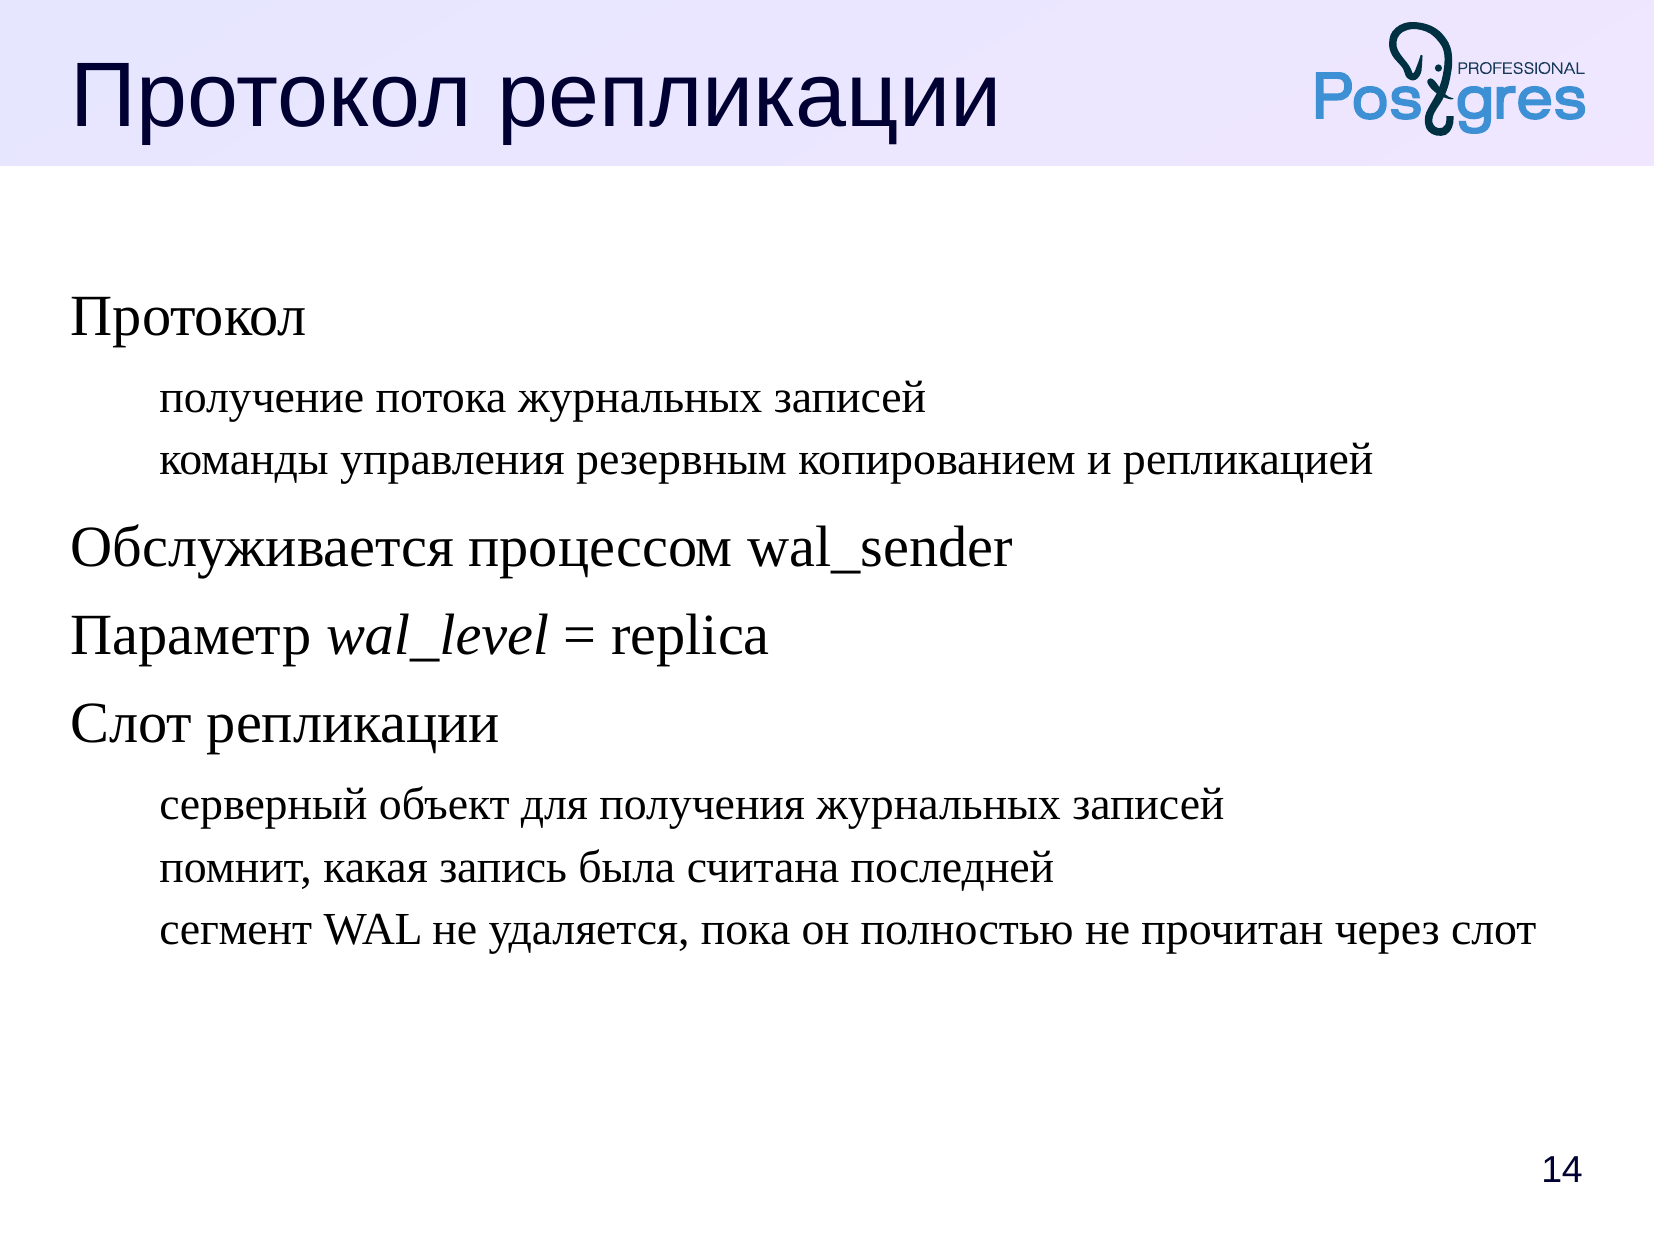

# Протокол репликации
Протокол
получение потока журнальных записей
команды управления резервным копированием и репликацией
Обслуживается процессом wal_sender
Параметр wal_level = replica
Слот репликации
серверный объект для получения журнальных записей
помнит, какая запись была считана последней
сегмент WAL не удаляется, пока он полностью не прочитан через слот